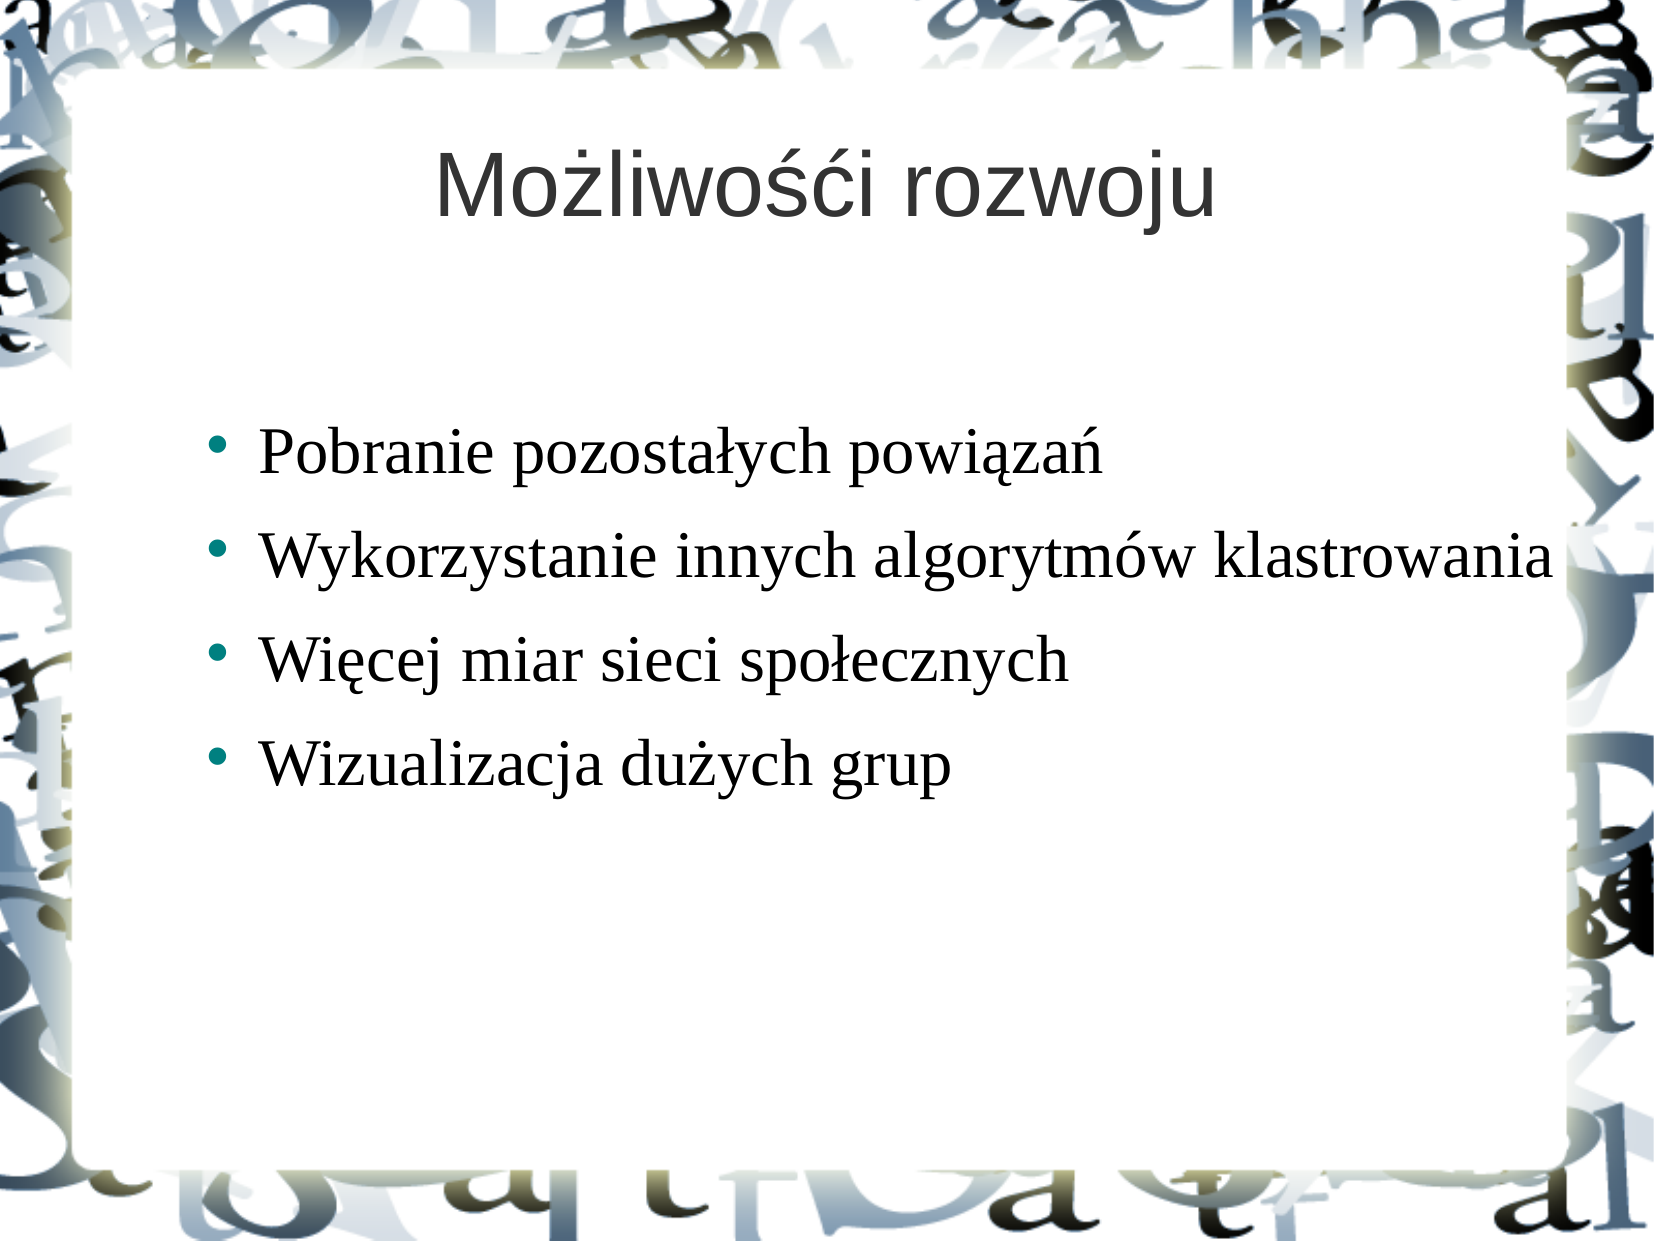

# Możliwośći rozwoju
Pobranie pozostałych powiązań
Wykorzystanie innych algorytmów klastrowania
Więcej miar sieci społecznych
Wizualizacja dużych grup